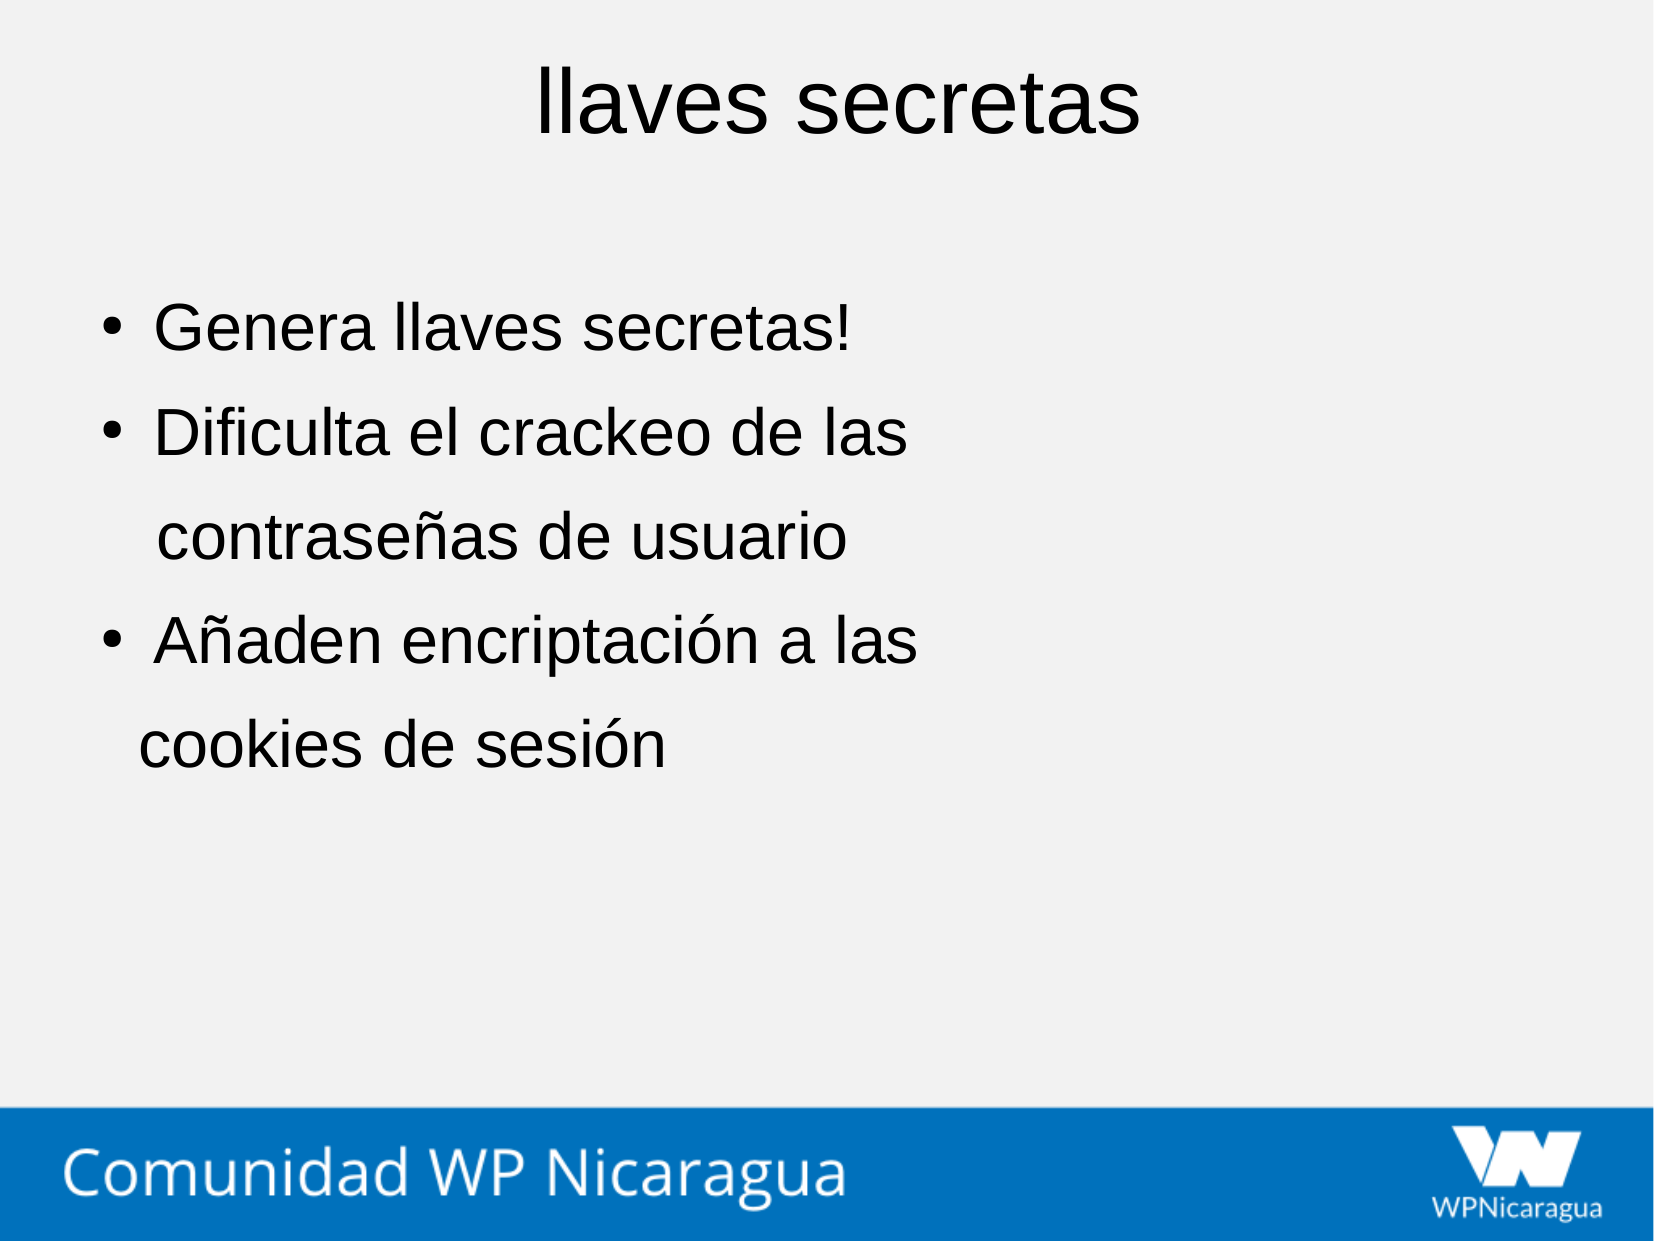

# llaves secretas
Genera llaves secretas!
Dificulta el crackeo de las
 contraseñas de usuario
Añaden encriptación a las
 cookies de sesión